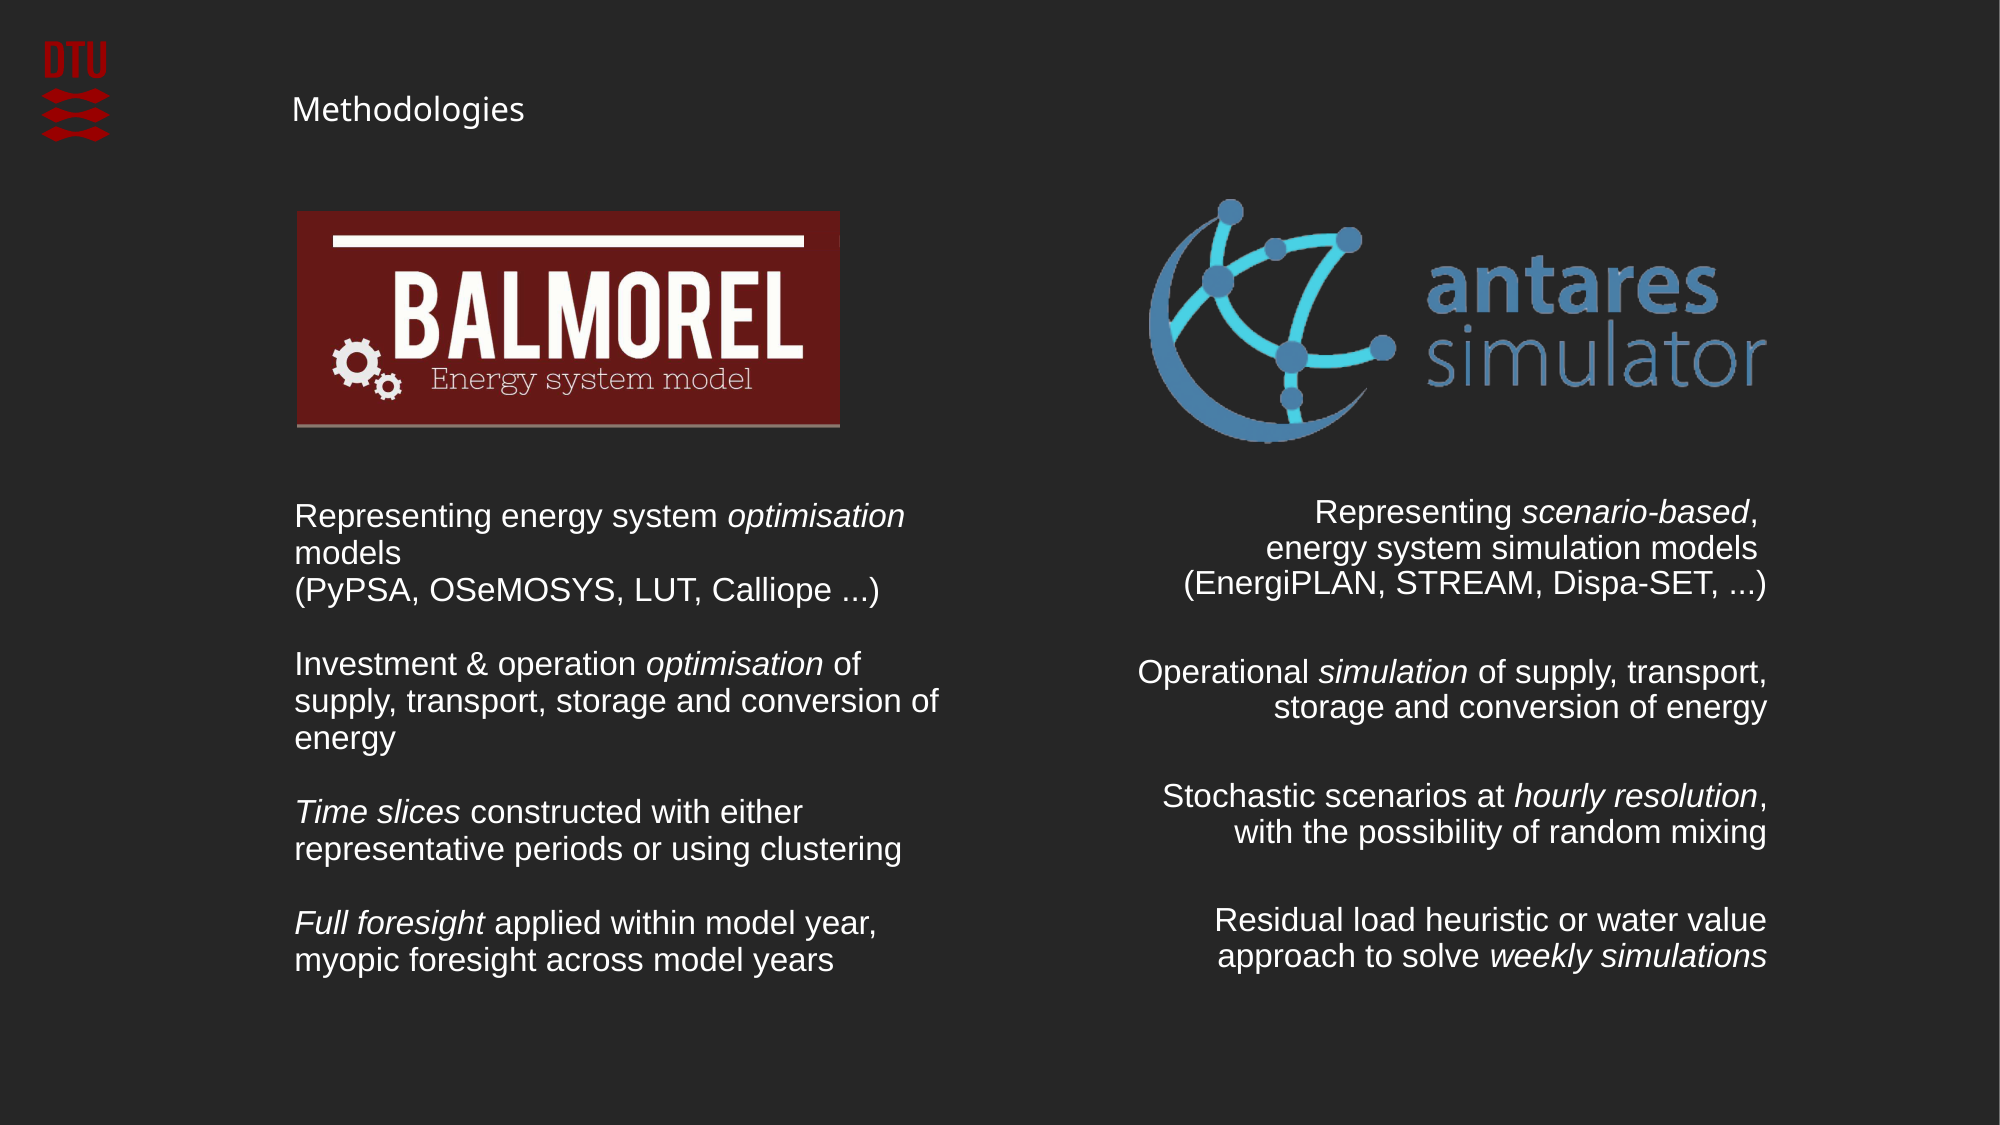

# Methodologies
Representing scenario-based,
energy system simulation models
(EnergiPLAN, STREAM, Dispa-SET, ...)
Operational simulation of supply, transport, storage and conversion of energy
Stochastic scenarios at hourly resolution, with the possibility of random mixing
Residual load heuristic or water value approach to solve weekly simulations
Representing energy system optimisation models
(PyPSA, OSeMOSYS, LUT, Calliope ...)
Investment & operation optimisation of supply, transport, storage and conversion of energy
Time slices constructed with either representative periods or using clustering
Full foresight applied within model year, myopic foresight across model years